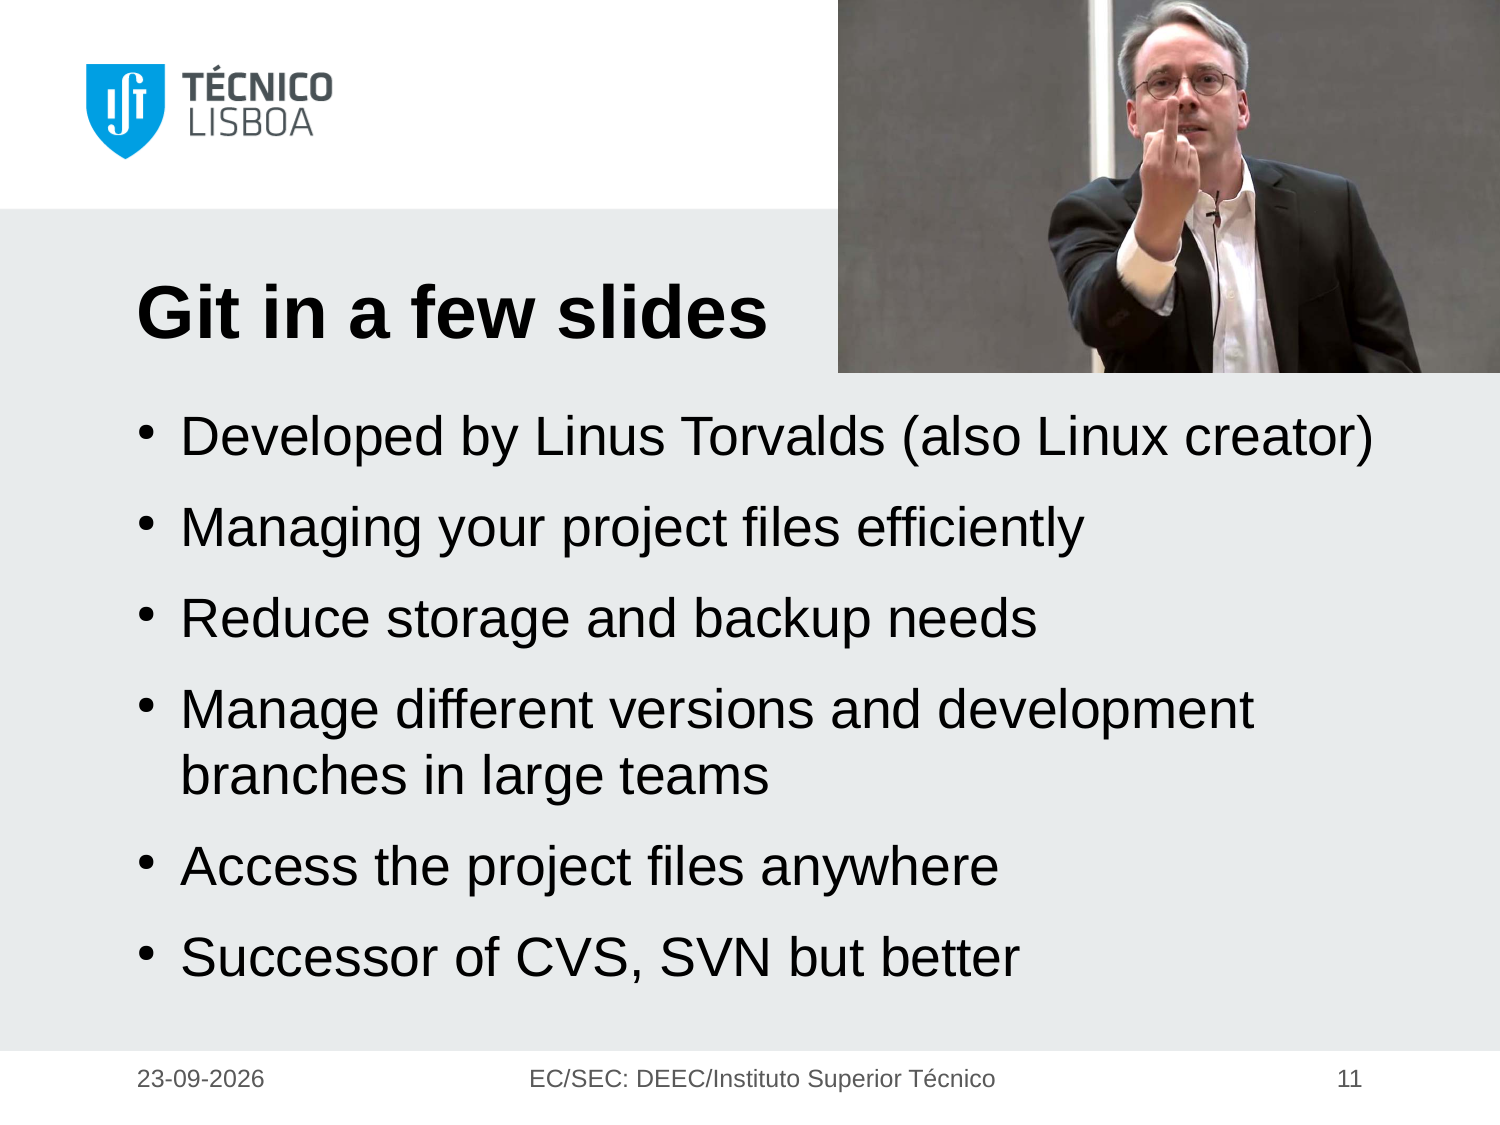

# Git in a few slides
Developed by Linus Torvalds (also Linux creator)
Managing your project files efficiently
Reduce storage and backup needs
Manage different versions and development branches in large teams
Access the project files anywhere
Successor of CVS, SVN but better
EC/SEC: DEEC/Instituto Superior Técnico